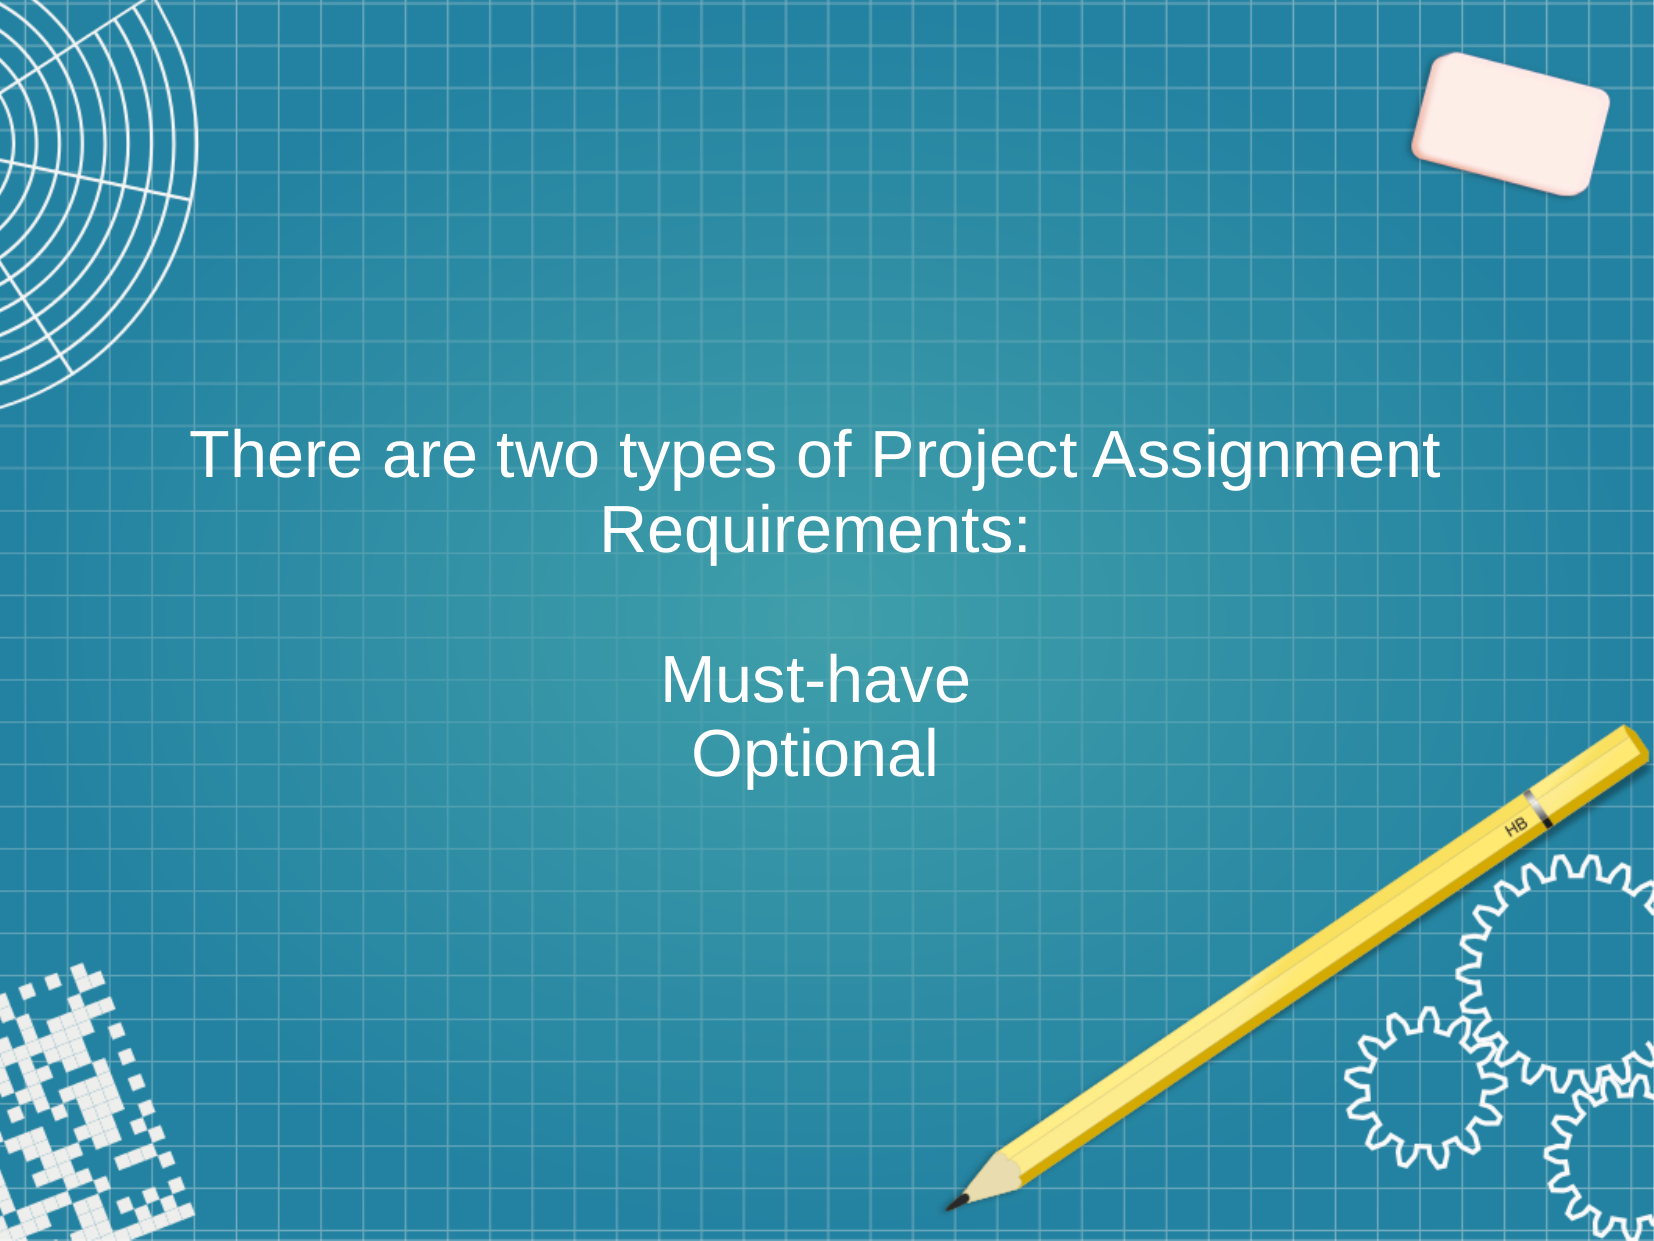

# There are two types of Project Assignment Requirements:
Must-have
Optional